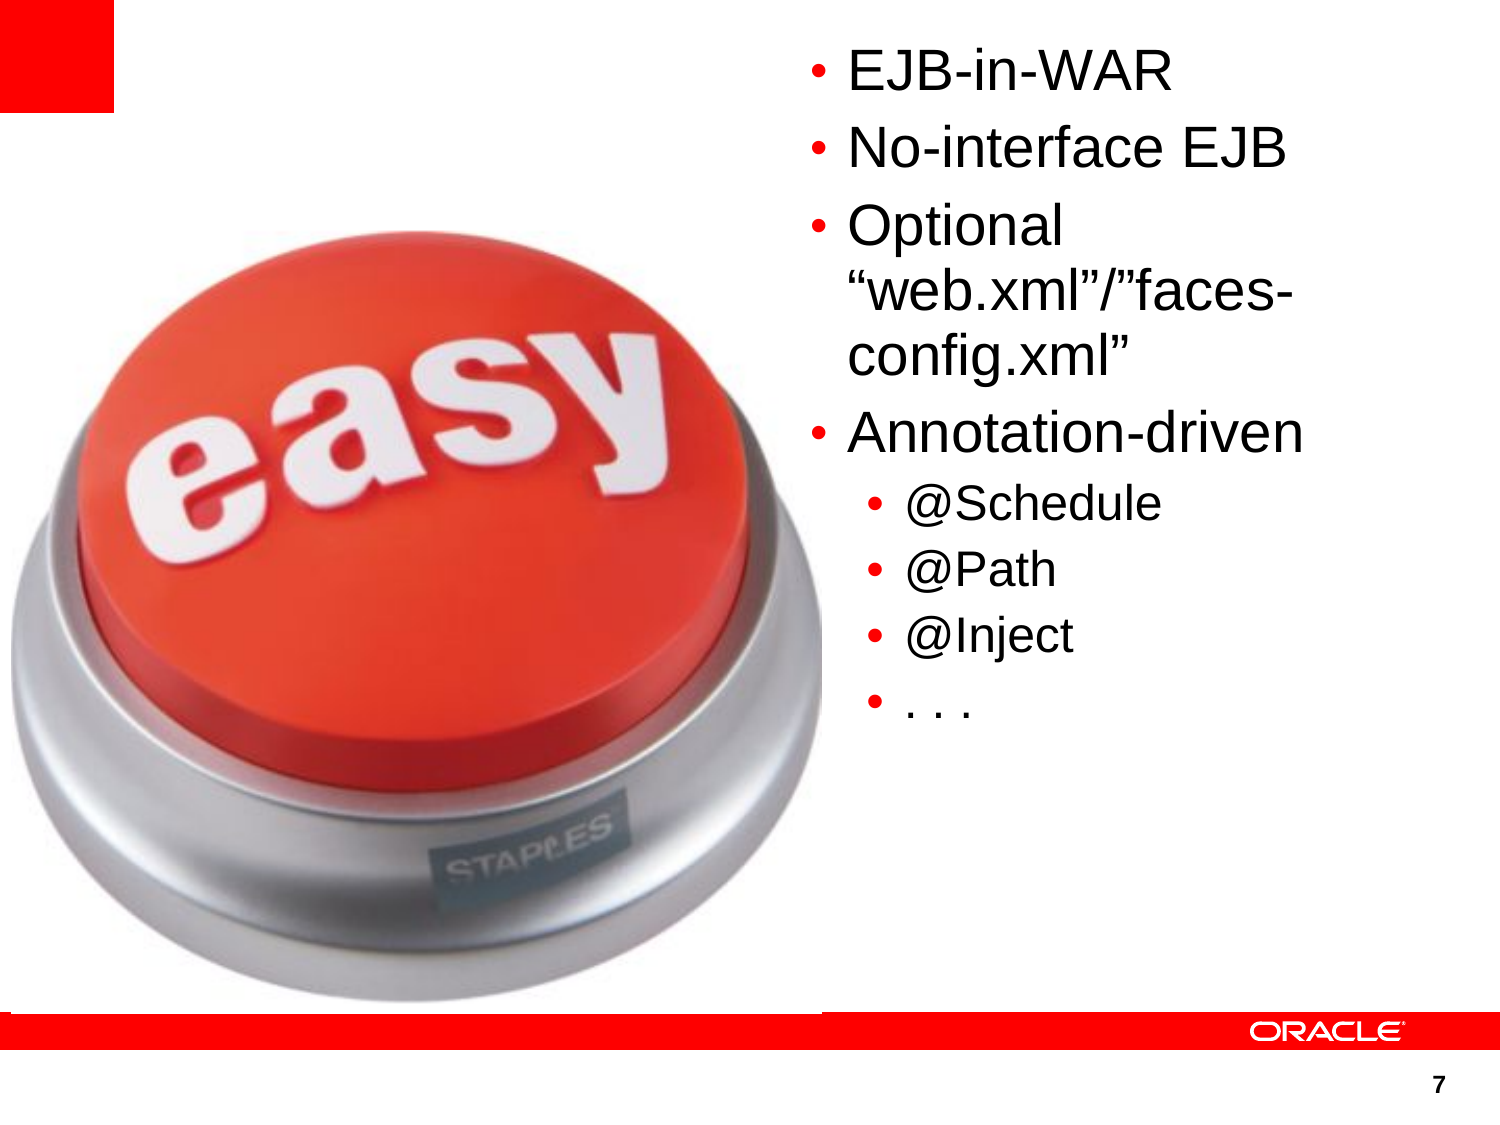

# EJB-in-WAR
No-interface EJB
Optional “web.xml”/”faces-config.xml”
Annotation-driven
@Schedule
@Path
@Inject
. . .